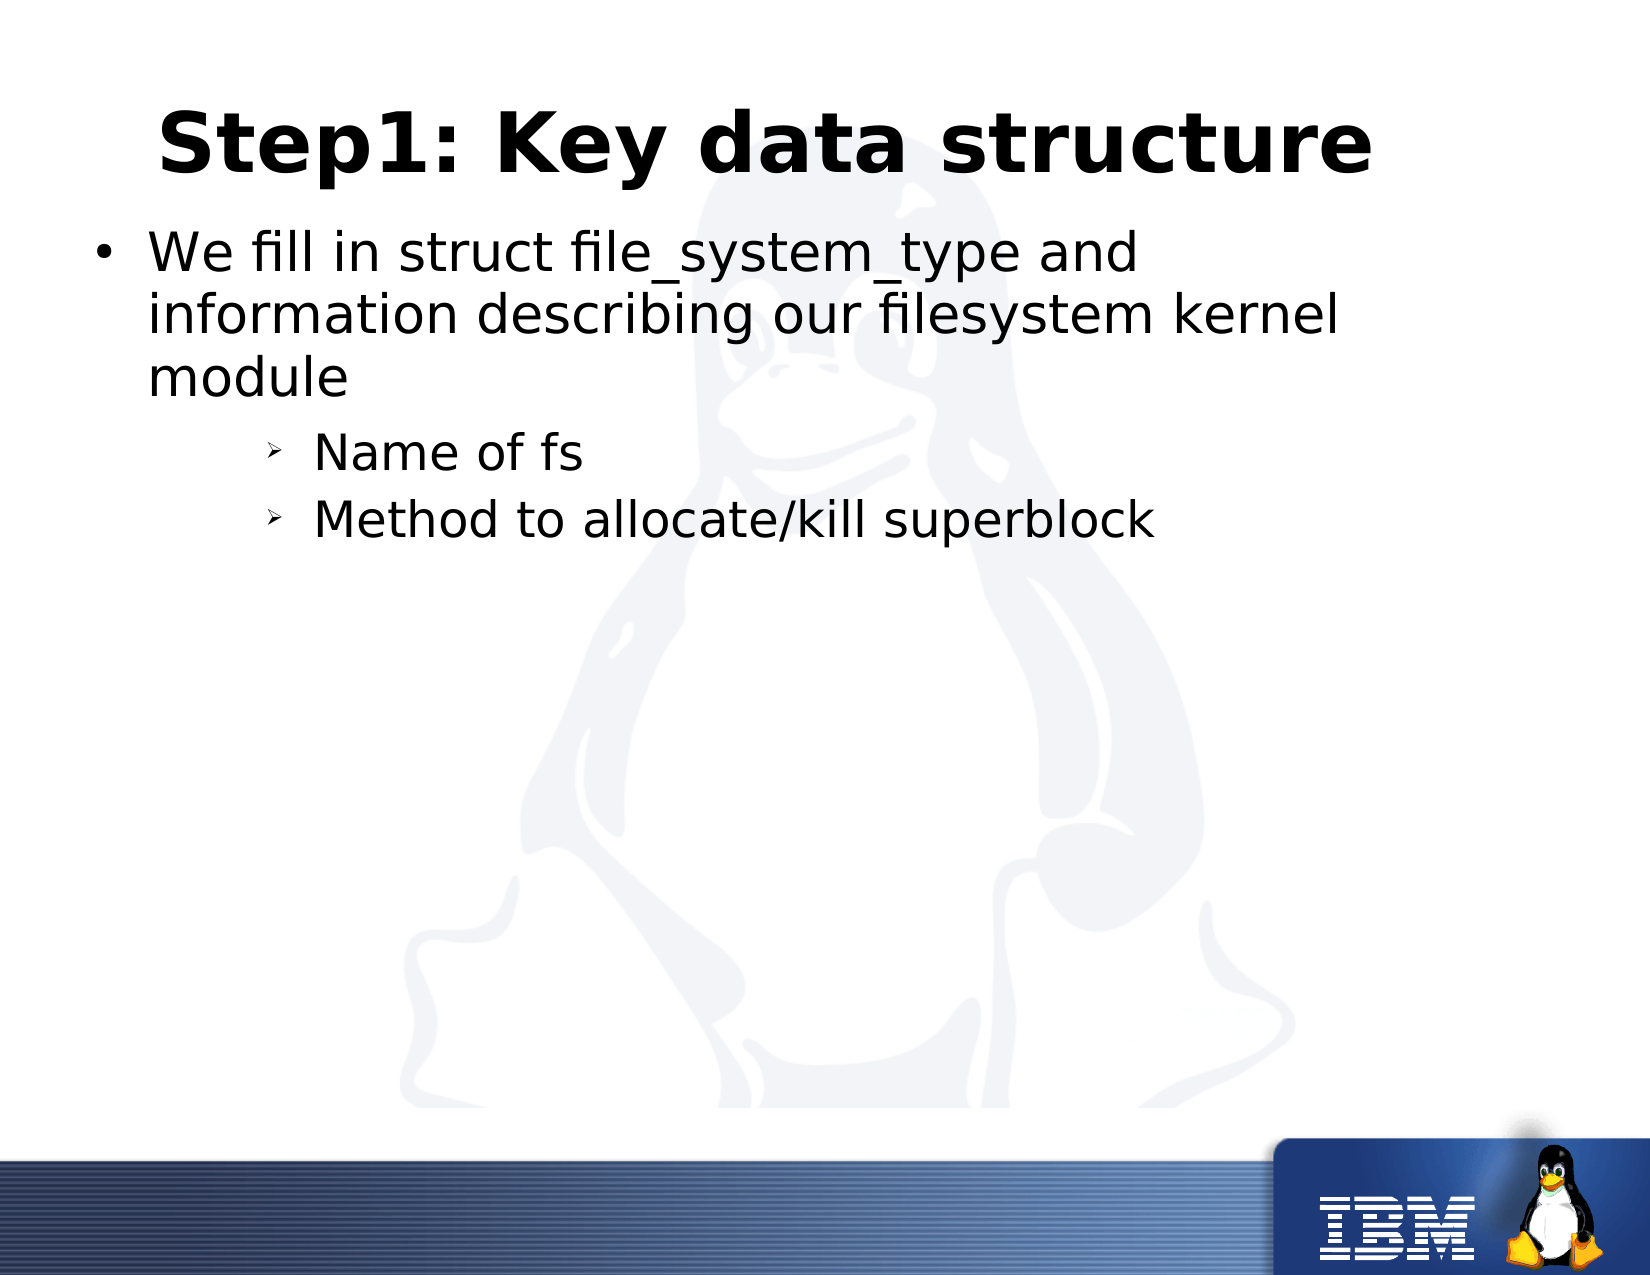

# Step1: Key data structure
We fill in struct file_system_type and information describing our filesystem kernel module
Name of fs
Method to allocate/kill superblock